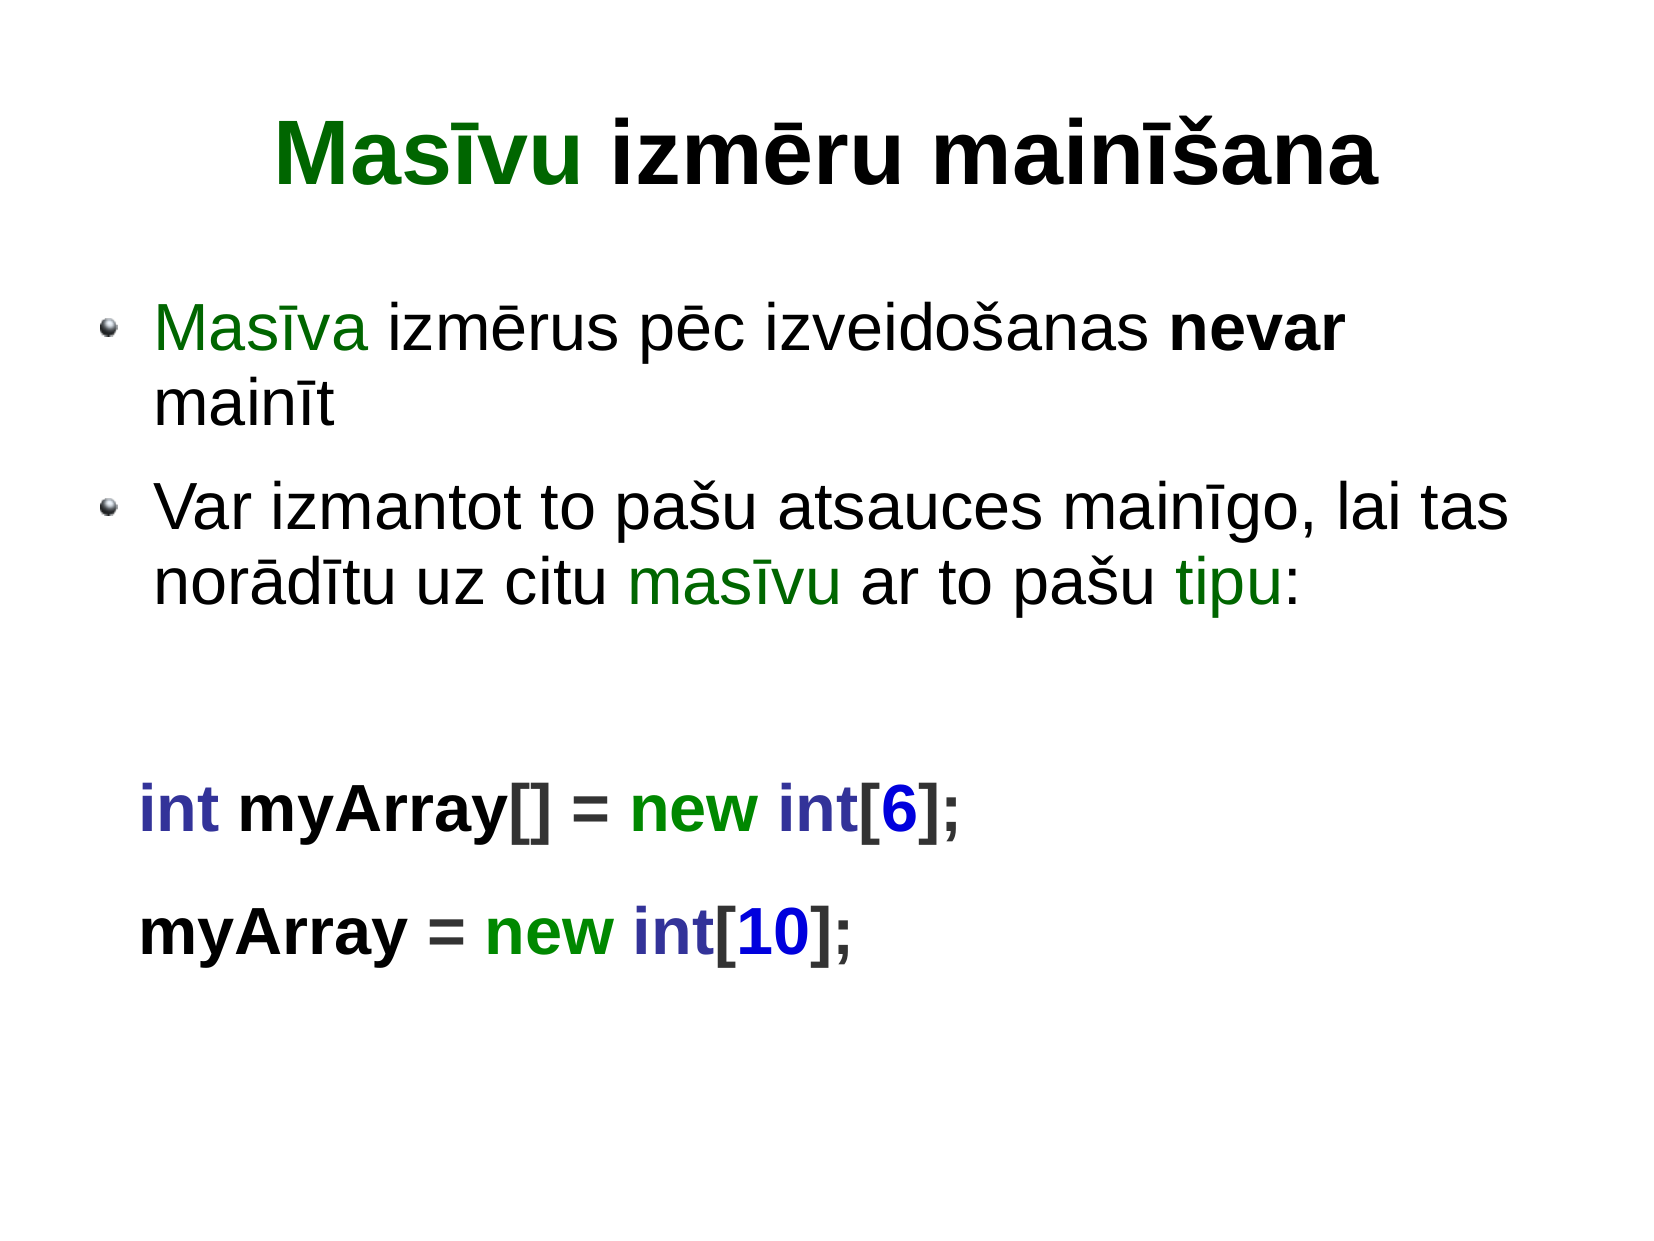

# Masīvu izmēru mainīšana
Masīva izmērus pēc izveidošanas nevar mainīt
Var izmantot to pašu atsauces mainīgo, lai tas norādītu uz citu masīvu ar to pašu tipu:
 int myArray[] = new int[6];
 myArray = new int[10];